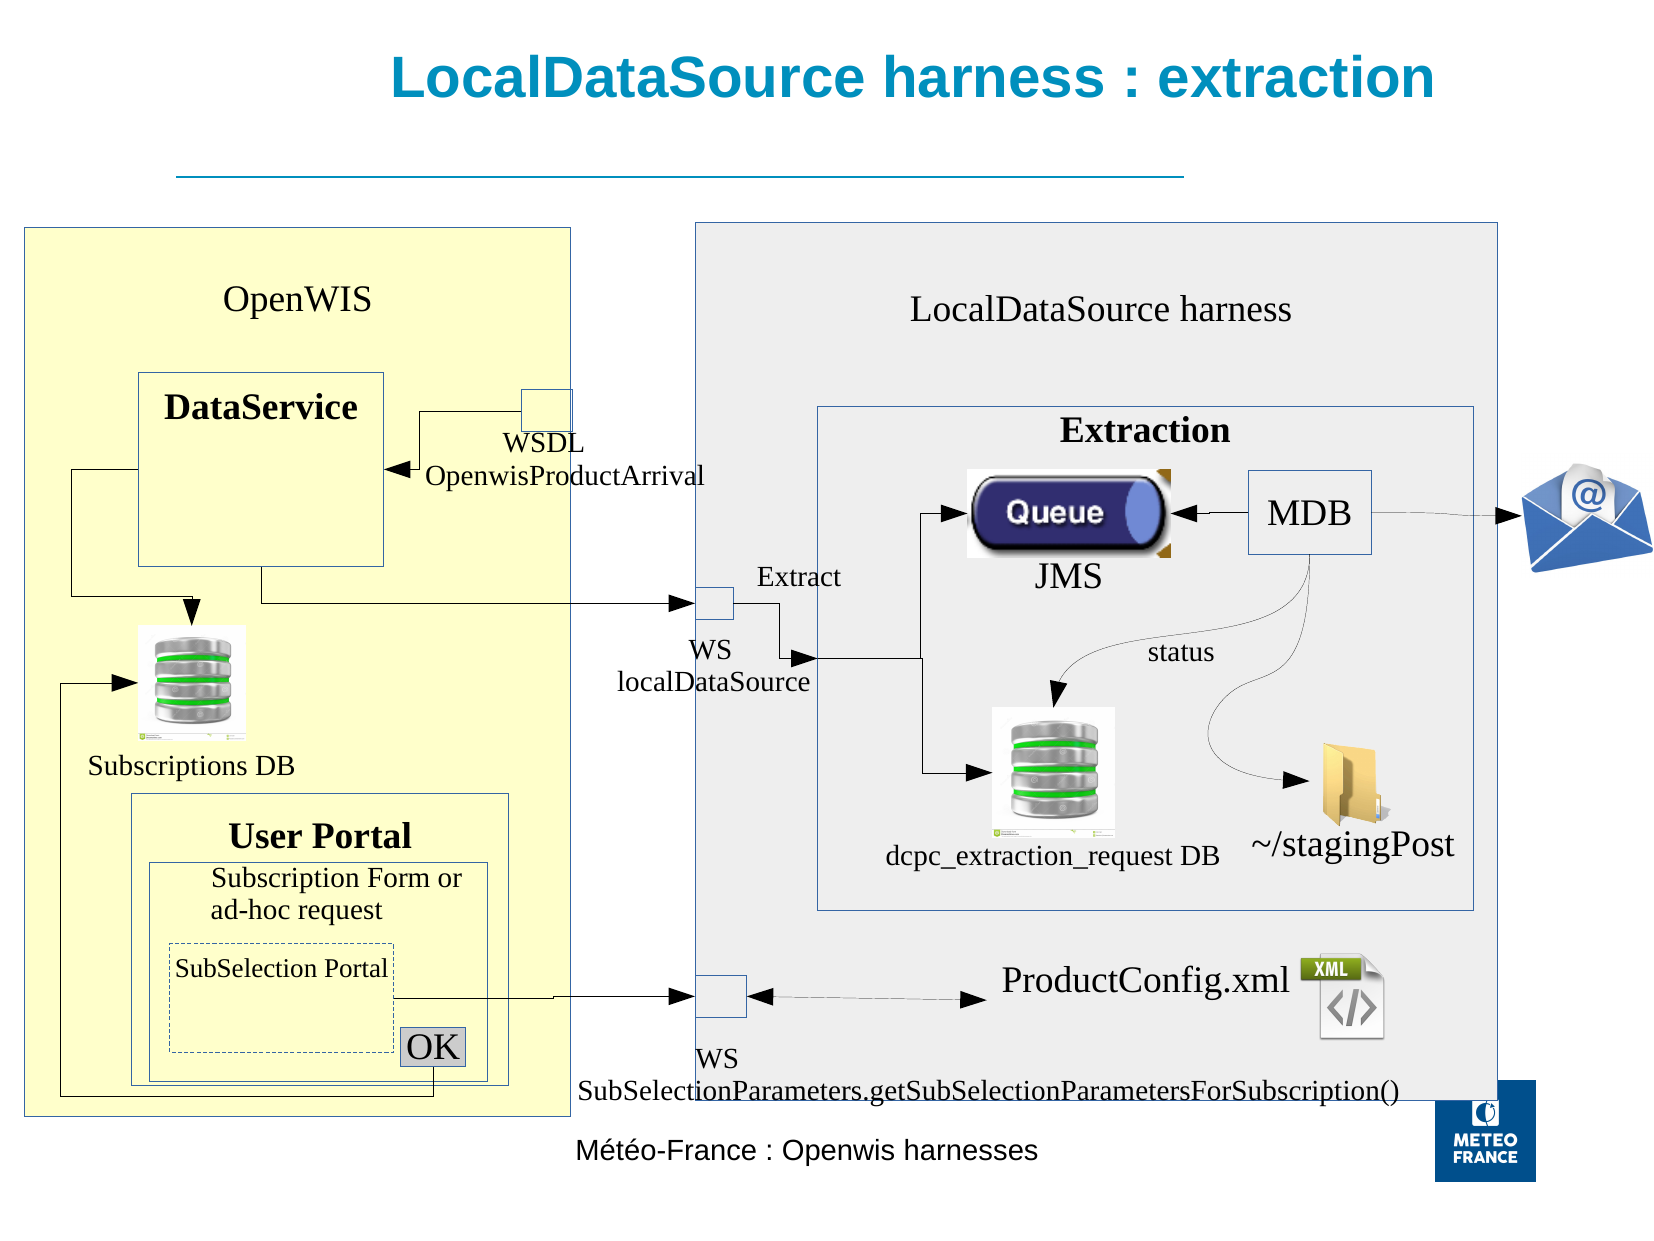

# LocalDataSource harness : extraction
 LocalDataSource harness
OpenWIS
DataService
WSDL
 OpenwisProductArrival
Extraction
JMS
MDB
WS
localDataSource
Subscriptions DB
dcpc_extraction_request DB
~/stagingPost
User Portal
 Subscription Form or
 ad-hoc request
 SubSelection Portal
ProductConfig.xml
WS
 SubSelectionParameters.getSubSelectionParametersForSubscription()
OK
Météo-France : Openwis harnesses